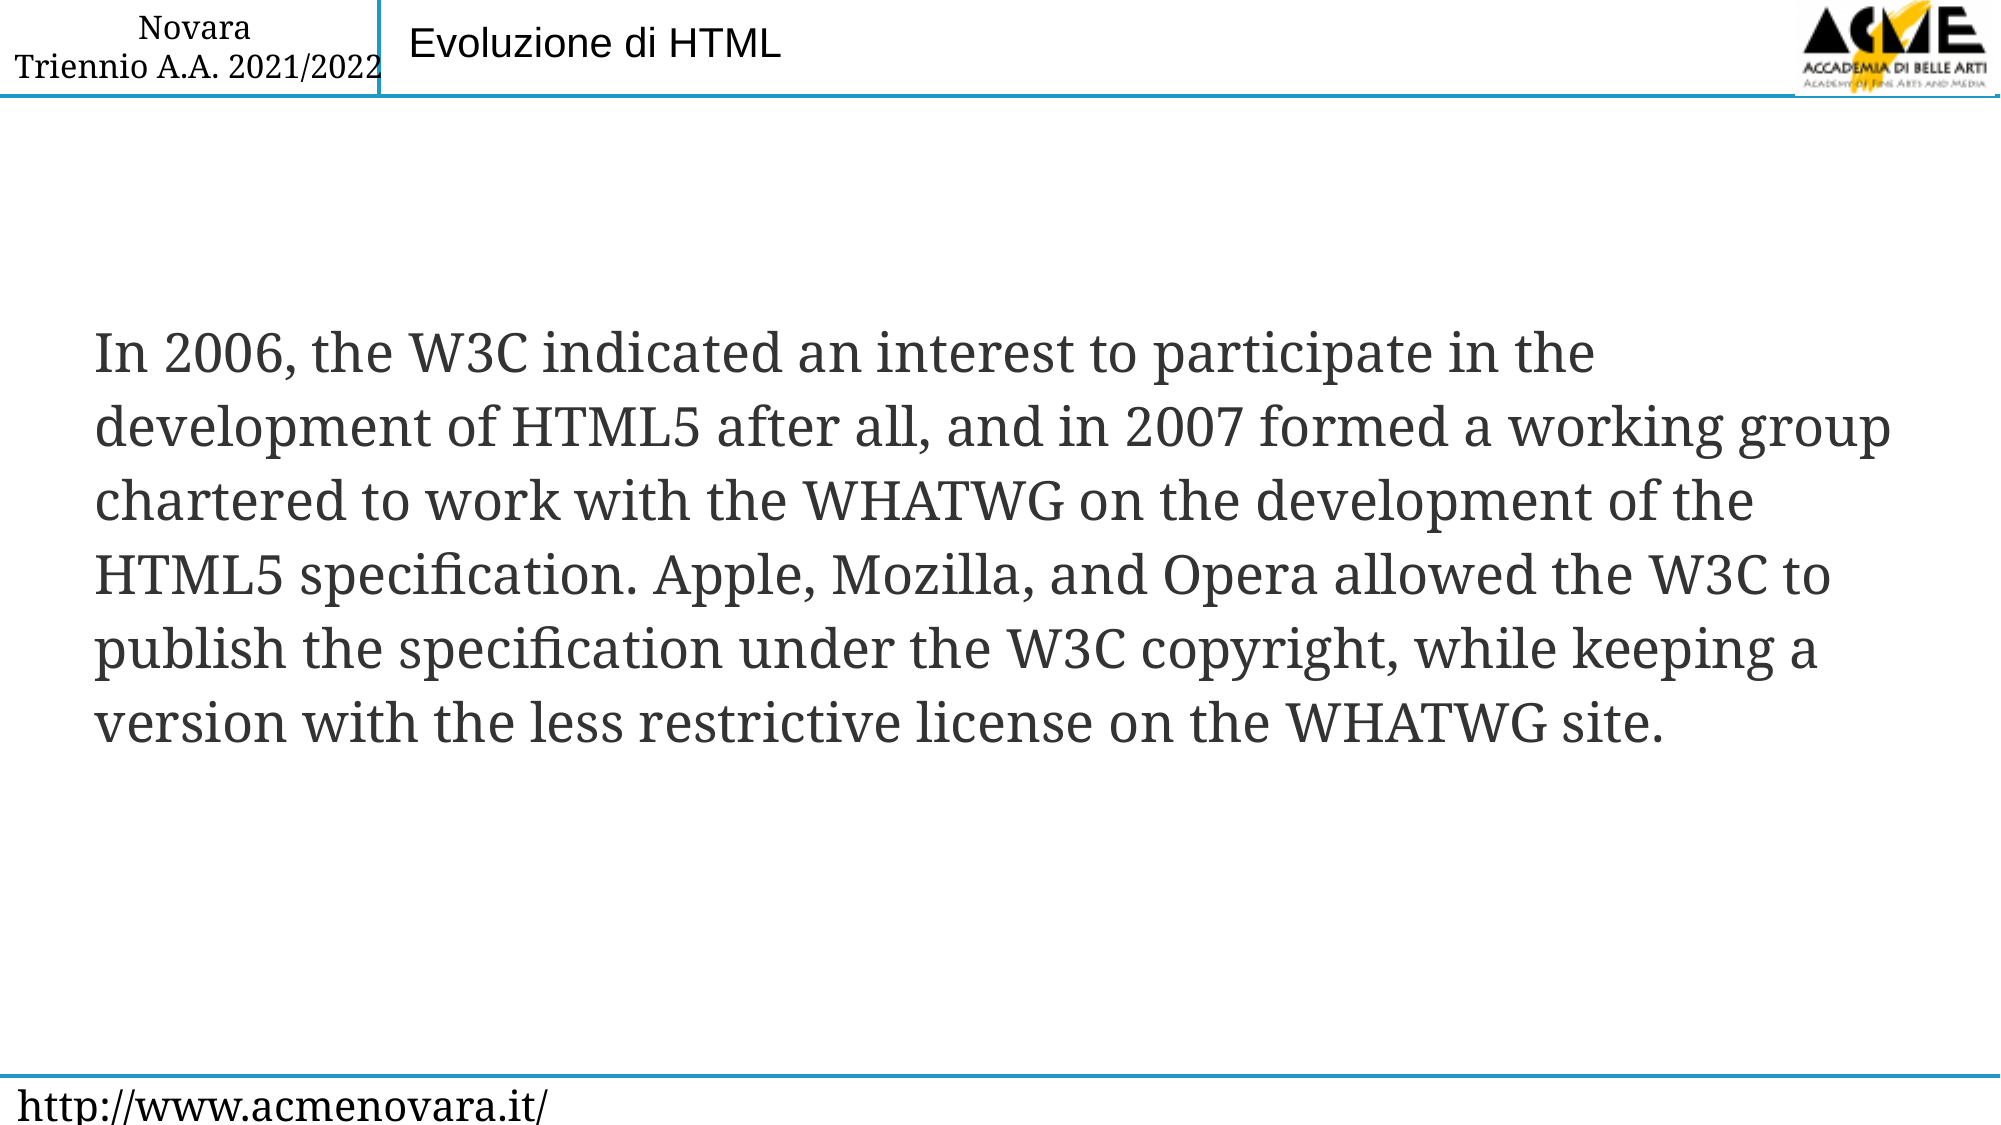

# Evoluzione di HTML
In 2006, the W3C indicated an interest to participate in the development of HTML5 after all, and in 2007 formed a working group chartered to work with the WHATWG on the development of the HTML5 specification. Apple, Mozilla, and Opera allowed the W3C to publish the specification under the W3C copyright, while keeping a version with the less restrictive license on the WHATWG site.